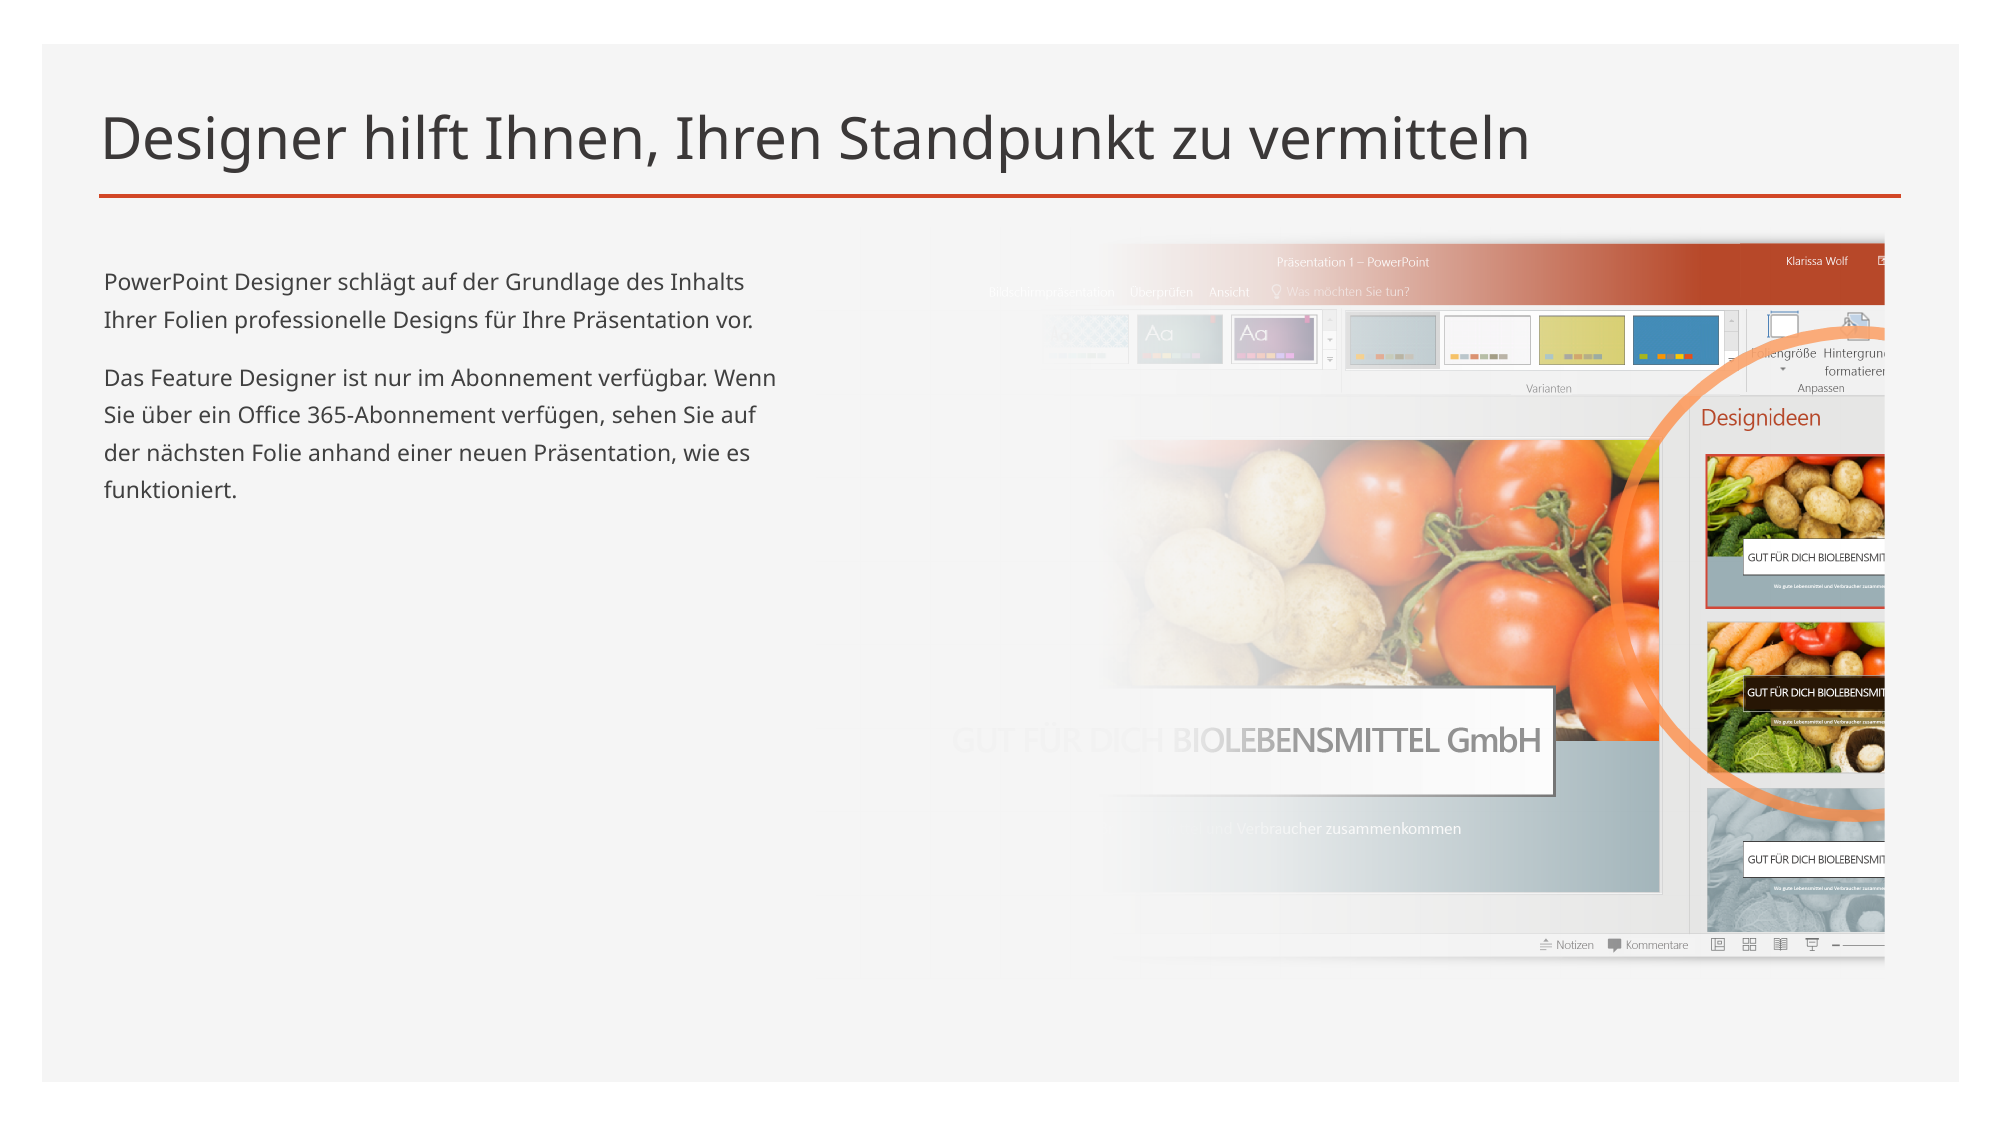

# Designer hilft Ihnen, Ihren Standpunkt zu vermitteln
PowerPoint Designer schlägt auf der Grundlage des Inhalts Ihrer Folien professionelle Designs für Ihre Präsentation vor.
Das Feature Designer ist nur im Abonnement verfügbar. Wenn Sie über ein Office 365-Abonnement verfügen, sehen Sie auf der nächsten Folie anhand einer neuen Präsentation, wie es funktioniert.